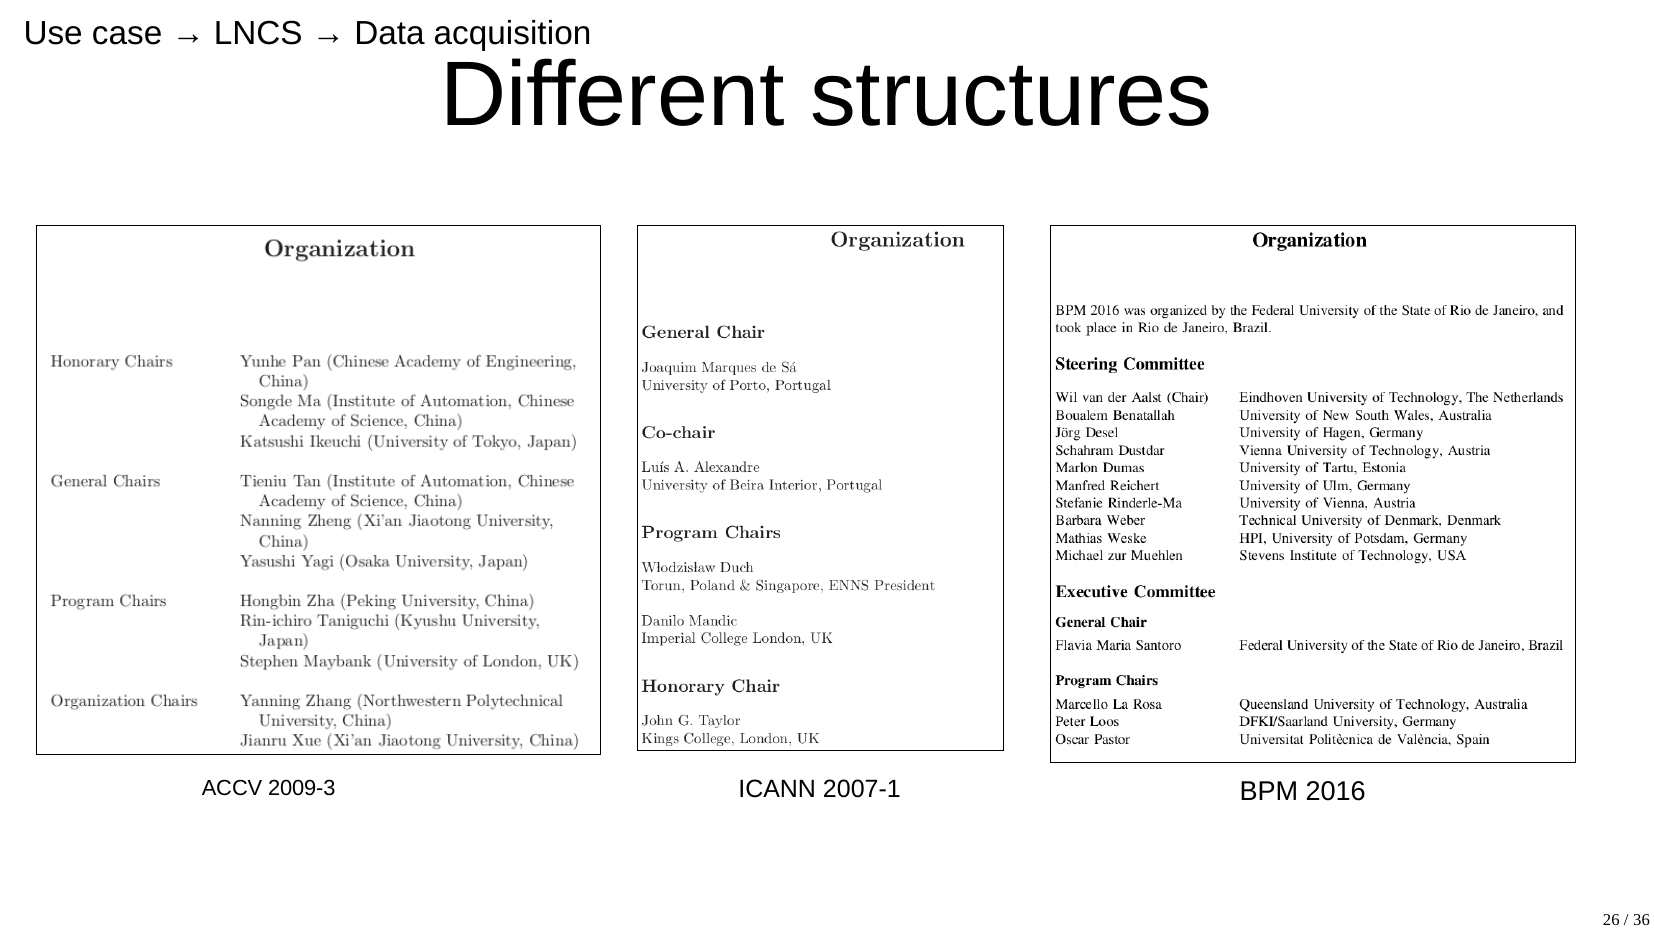

Use case → LNCS → Data acquisition
# Different structures
ICANN 2007-1
ACCV 2009-3
BPM 2016
26